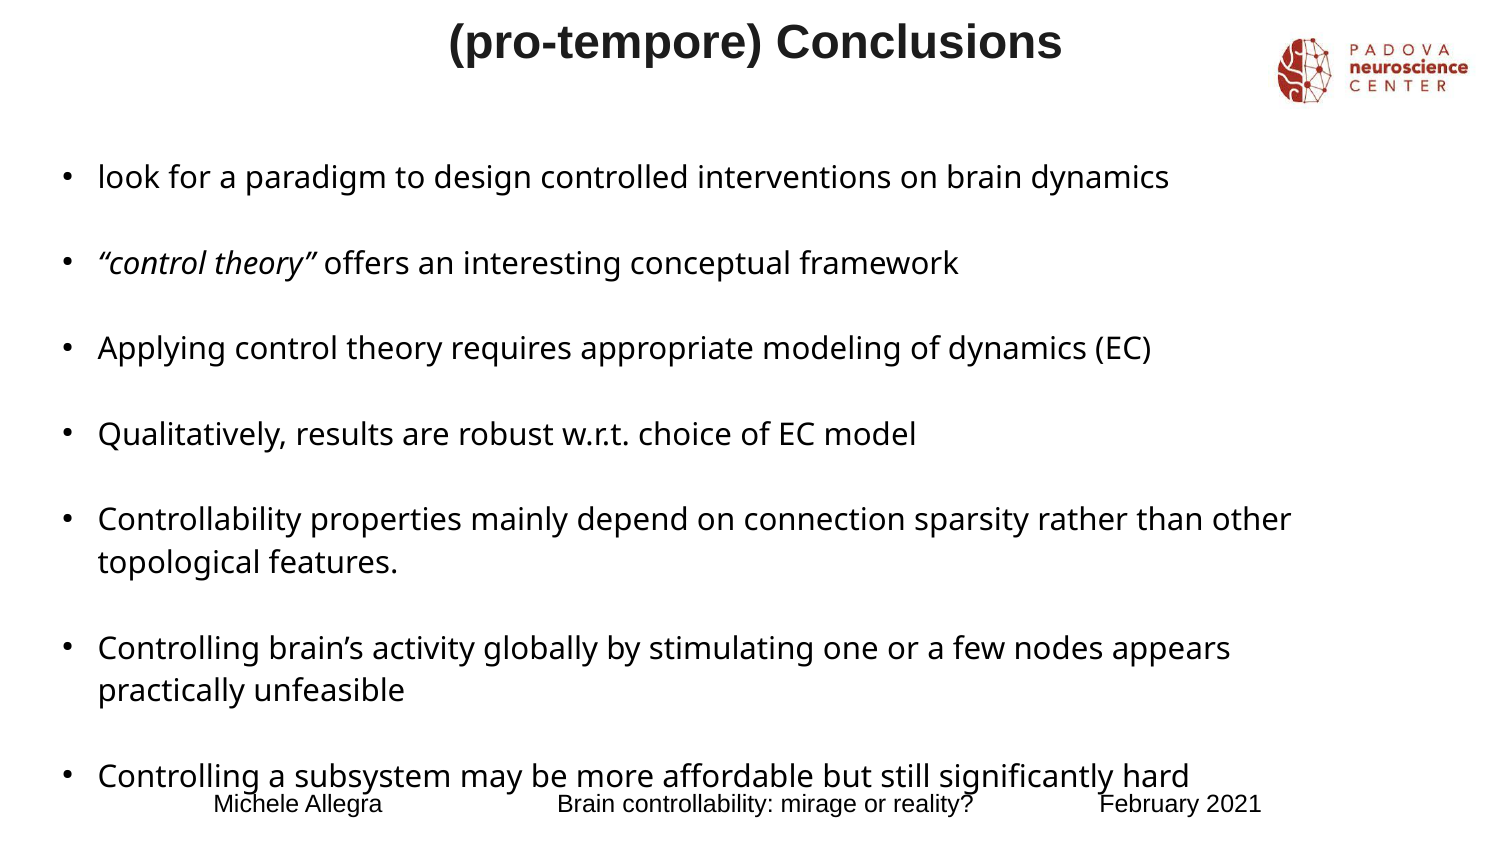

(pro-tempore) Conclusions
look for a paradigm to design controlled interventions on brain dynamics
“control theory” offers an interesting conceptual framework
Applying control theory requires appropriate modeling of dynamics (EC)
Qualitatively, results are robust w.r.t. choice of EC model
Controllability properties mainly depend on connection sparsity rather than other topological features.
Controlling brain’s activity globally by stimulating one or a few nodes appears practically unfeasible
Controlling a subsystem may be more affordable but still significantly hard
Michele Allegra Brain controllability: mirage or reality? February 2021